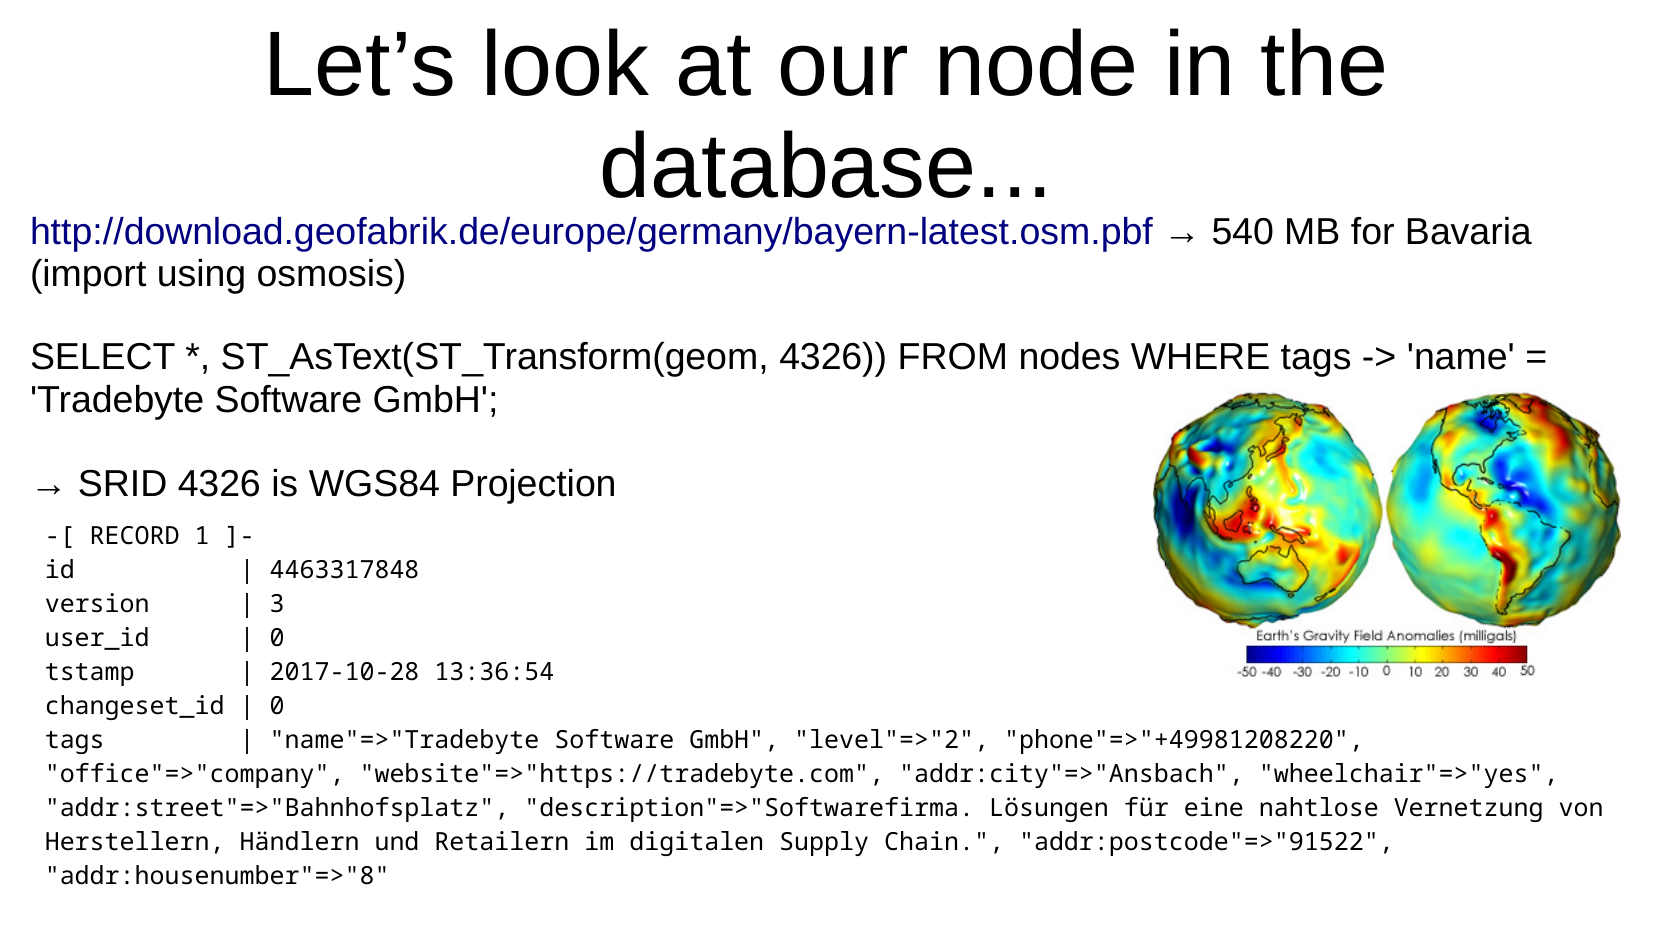

# Let’s look at our node in the database...
http://download.geofabrik.de/europe/germany/bayern-latest.osm.pbf → 540 MB for Bavaria
(import using osmosis)
SELECT *, ST_AsText(ST_Transform(geom, 4326)) FROM nodes WHERE tags -> 'name' = 'Tradebyte Software GmbH';
→ SRID 4326 is WGS84 Projection
-[ RECORD 1 ]-
id | 4463317848
version | 3
user_id | 0
tstamp | 2017-10-28 13:36:54
changeset_id | 0
tags | "name"=>"Tradebyte Software GmbH", "level"=>"2", "phone"=>"+49981208220", "office"=>"company", "website"=>"https://tradebyte.com", "addr:city"=>"Ansbach", "wheelchair"=>"yes", "addr:street"=>"Bahnhofsplatz", "description"=>"Softwarefirma. Lösungen für eine nahtlose Vernetzung von Herstellern, Händlern und Retailern im digitalen Supply Chain.", "addr:postcode"=>"91522", "addr:housenumber"=>"8"
geom | 0101000020E610000021D50B9986282540DAAB34CE4BA64840
st_astext | POINT(10.5791519 49.2991884)